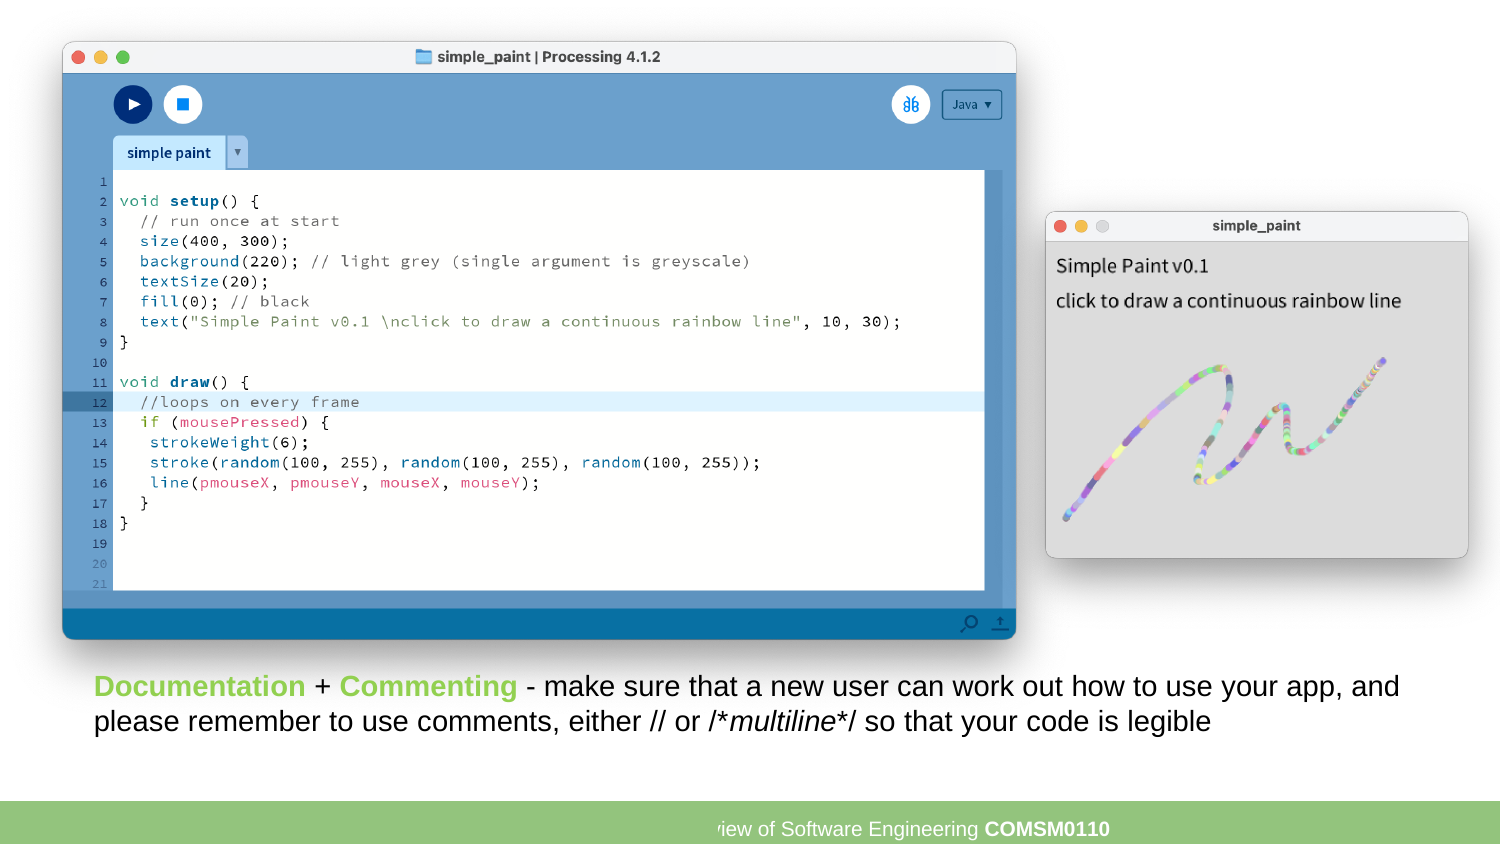

Documentation + Commenting - make sure that a new user can work out how to use your app, and please remember to use comments, either // or /*multiline*/ so that your code is legible